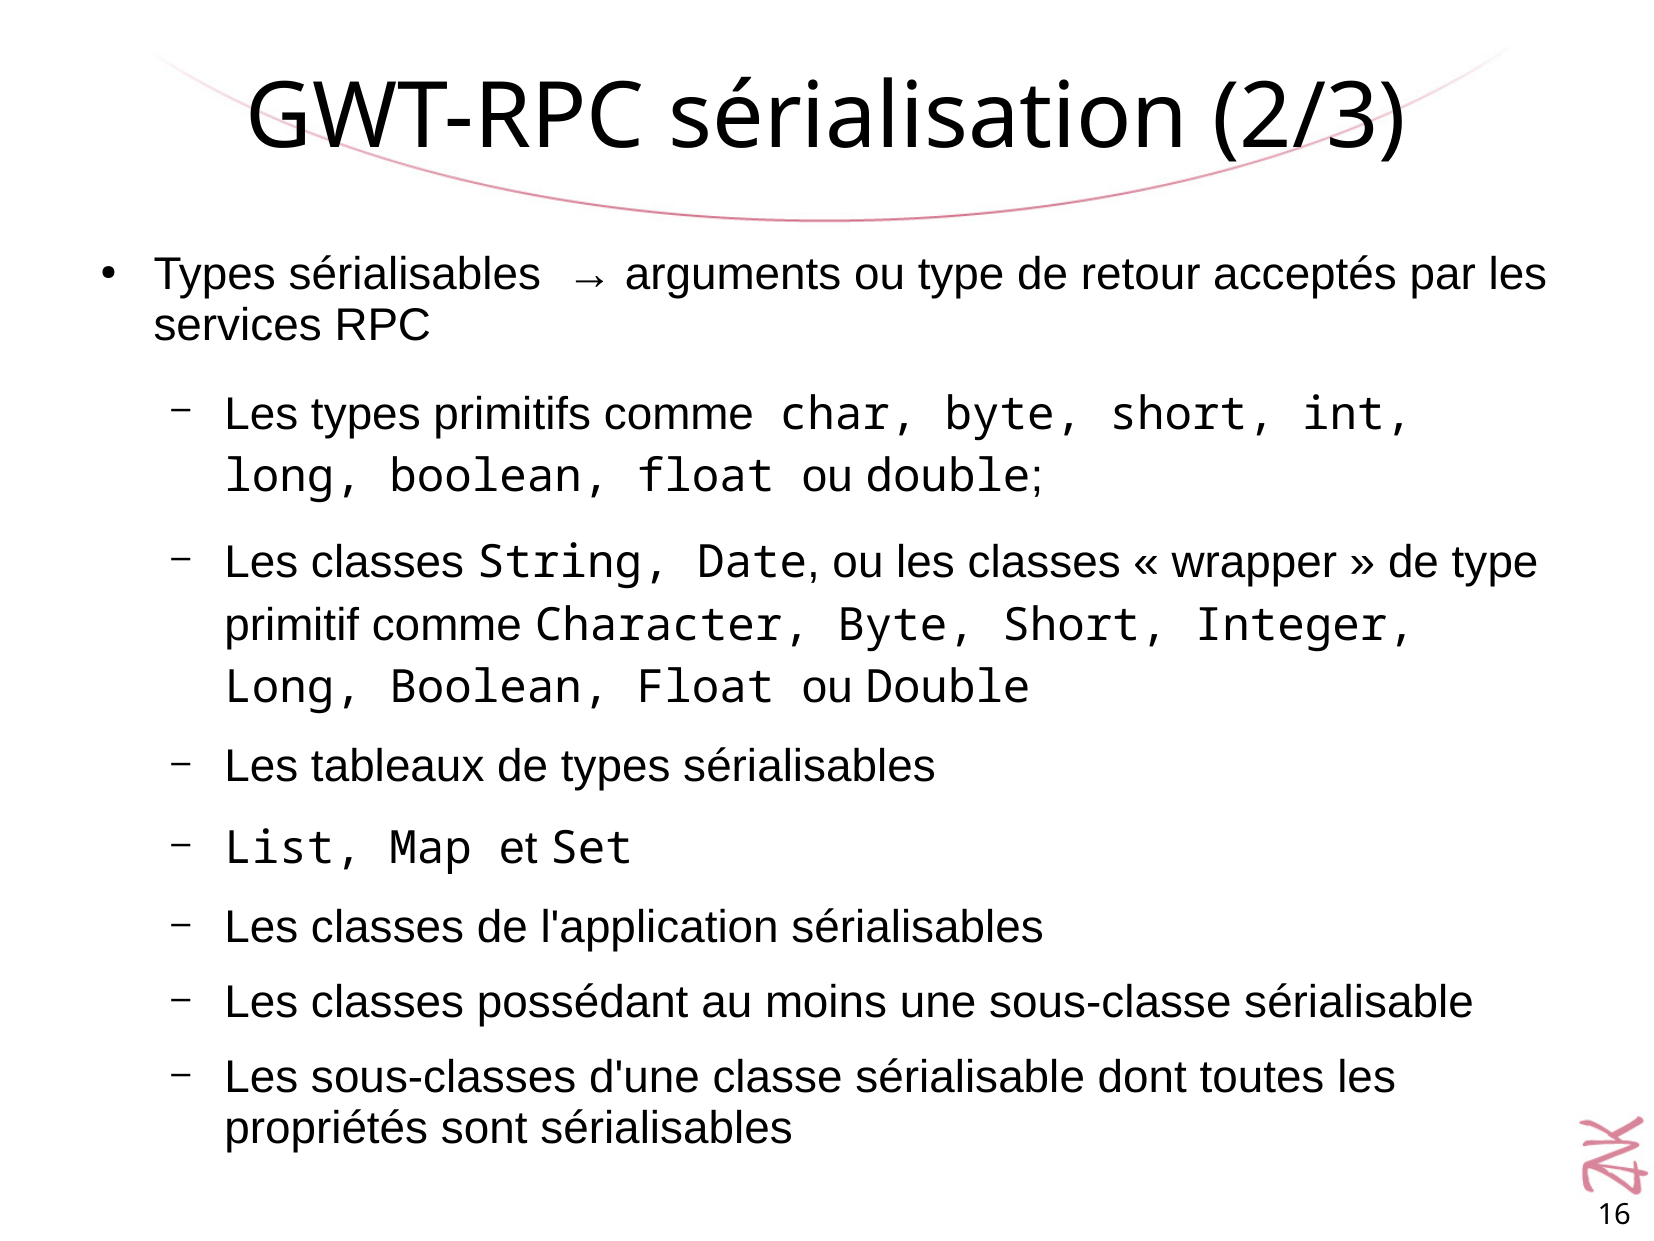

# GWT-RPC sérialisation (2/3)
Types sérialisables → arguments ou type de retour acceptés par les services RPC
Les types primitifs comme char, byte, short, int, long, boolean, float ou double;
Les classes String, Date, ou les classes « wrapper » de type primitif comme Character, Byte, Short, Integer, Long, Boolean, Float ou Double
Les tableaux de types sérialisables
List, Map et Set
Les classes de l'application sérialisables
Les classes possédant au moins une sous-classe sérialisable
Les sous-classes d'une classe sérialisable dont toutes les propriétés sont sérialisables
16